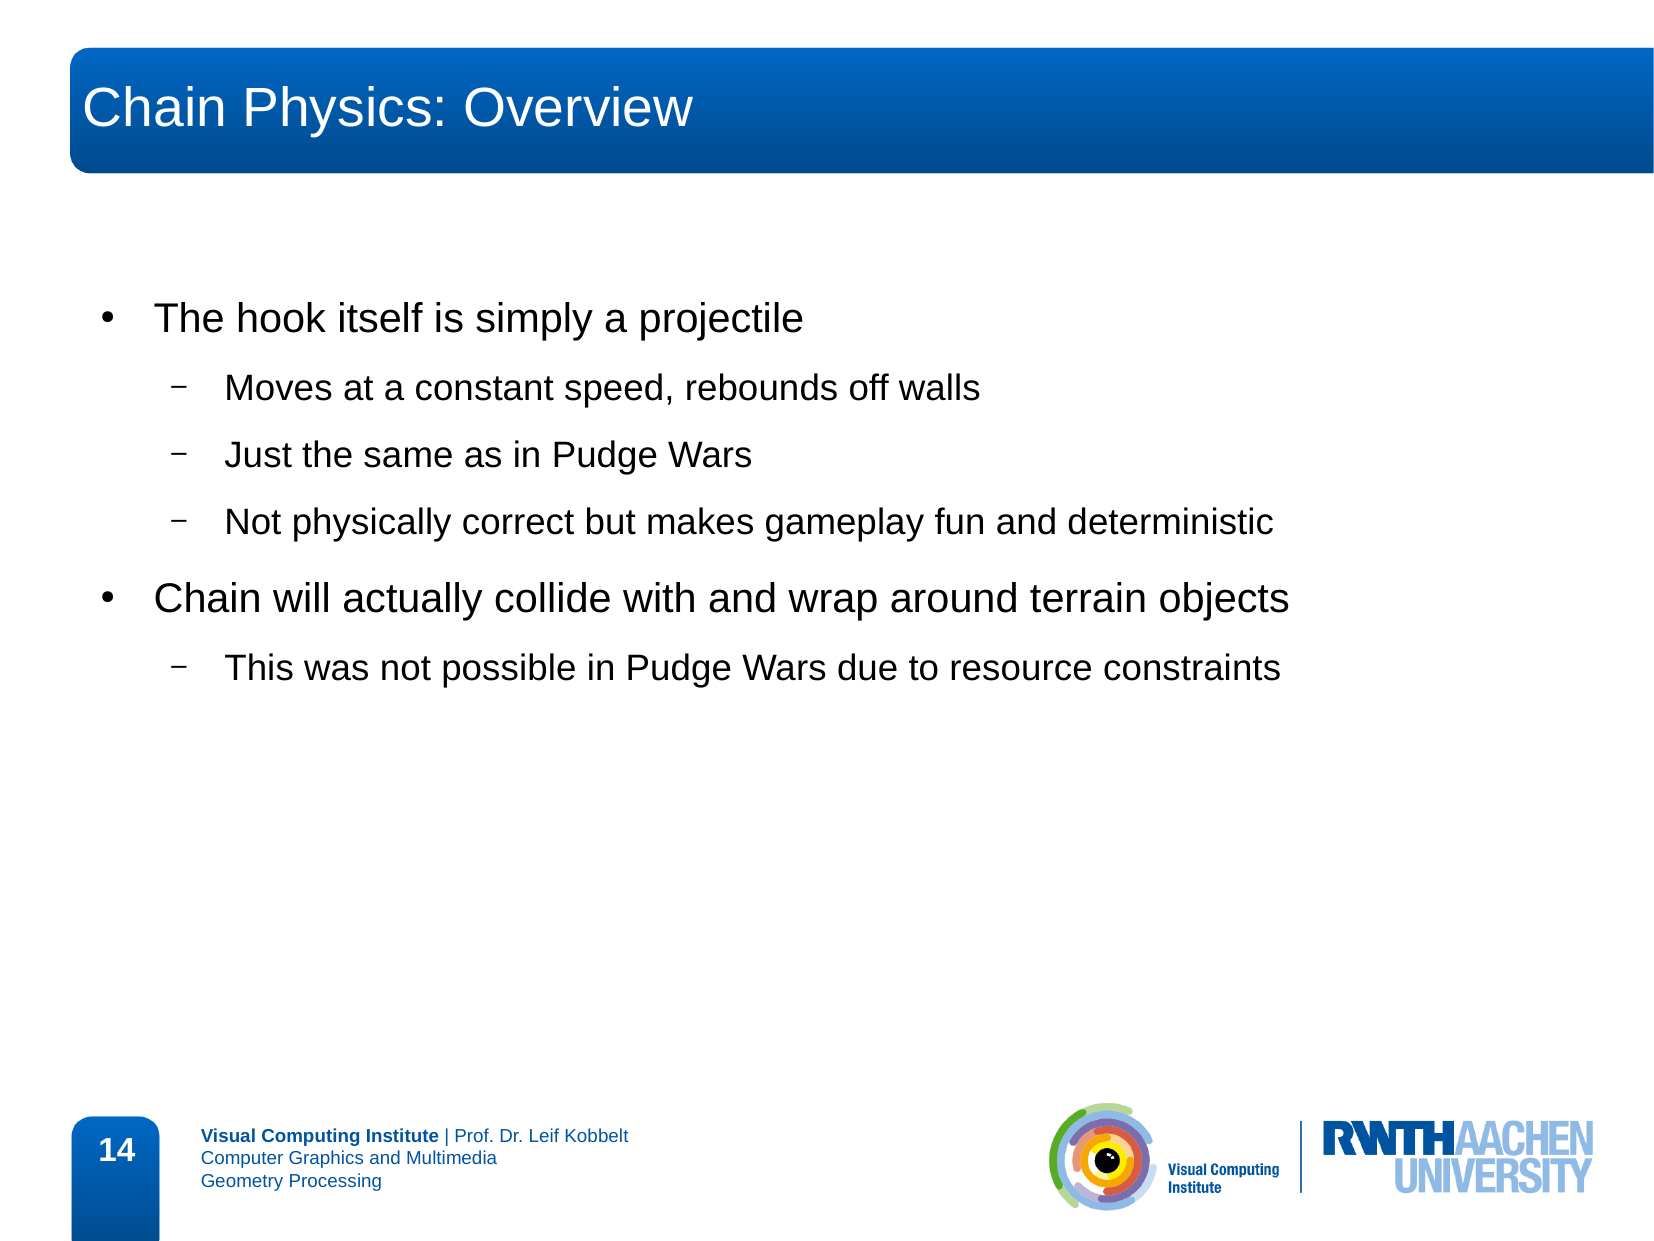

# Chain Physics: Overview
The hook itself is simply a projectile
Moves at a constant speed, rebounds off walls
Just the same as in Pudge Wars
Not physically correct but makes gameplay fun and deterministic
Chain will actually collide with and wrap around terrain objects
This was not possible in Pudge Wars due to resource constraints